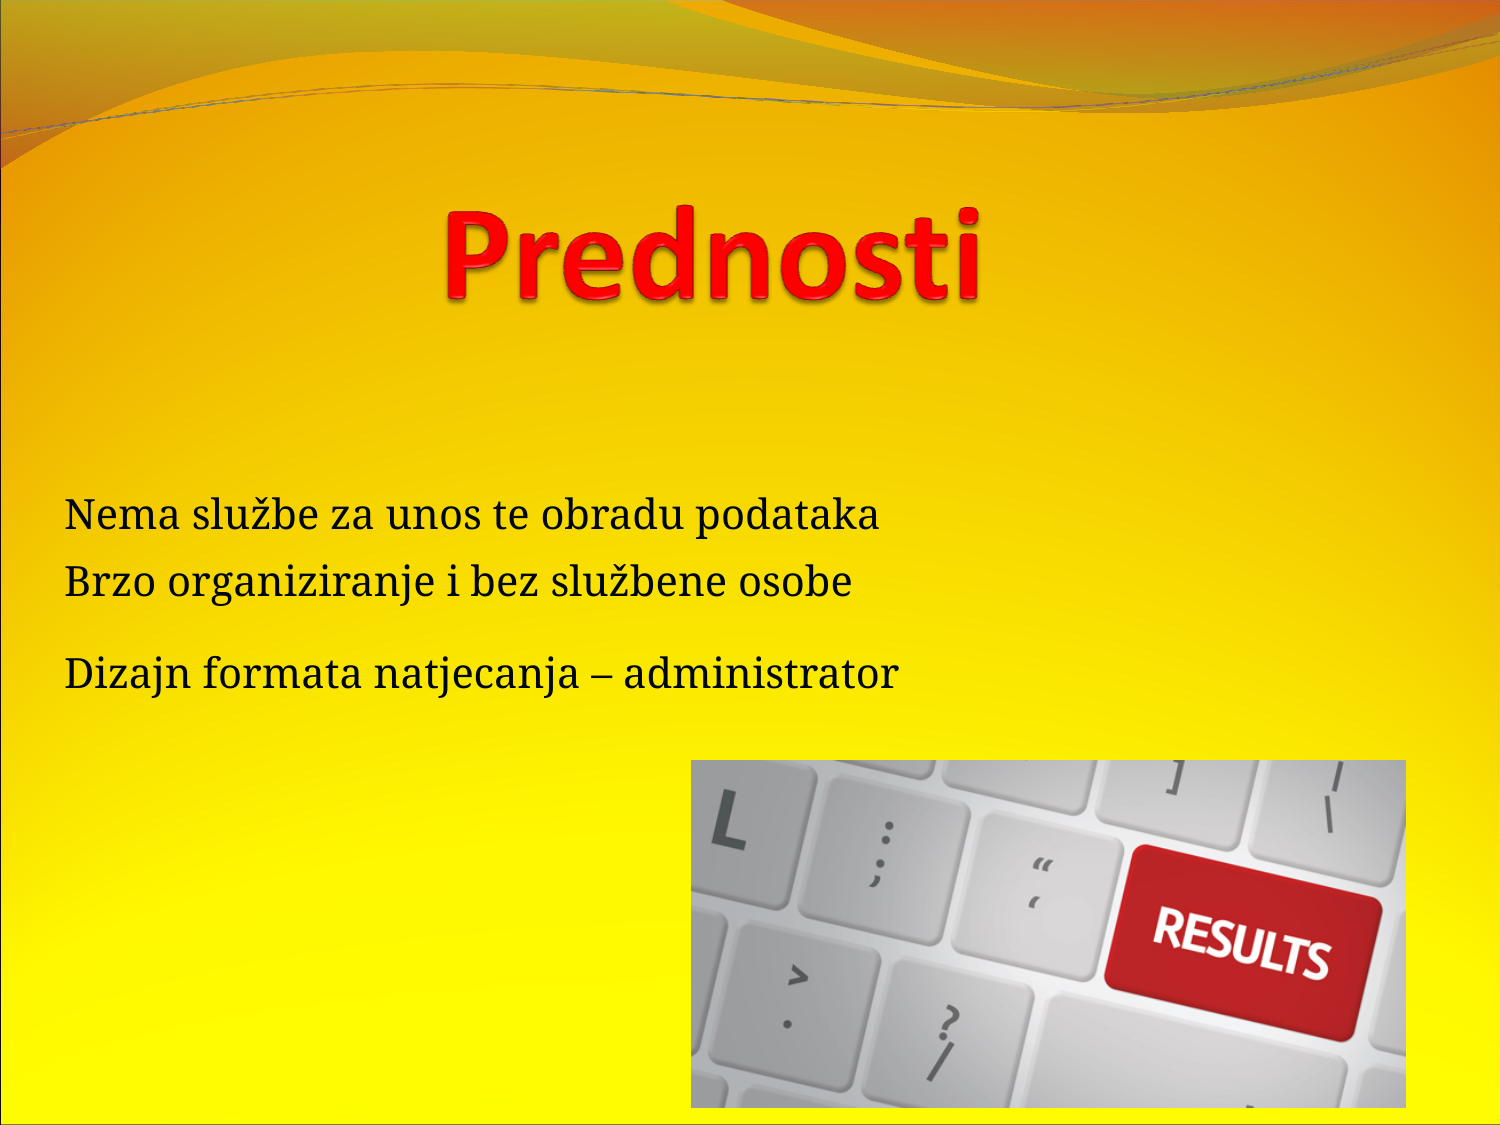

Nema službe za unos te obradu podataka
Brzo organiziranje i bez službene osobe
Dizajn formata natjecanja – administrator